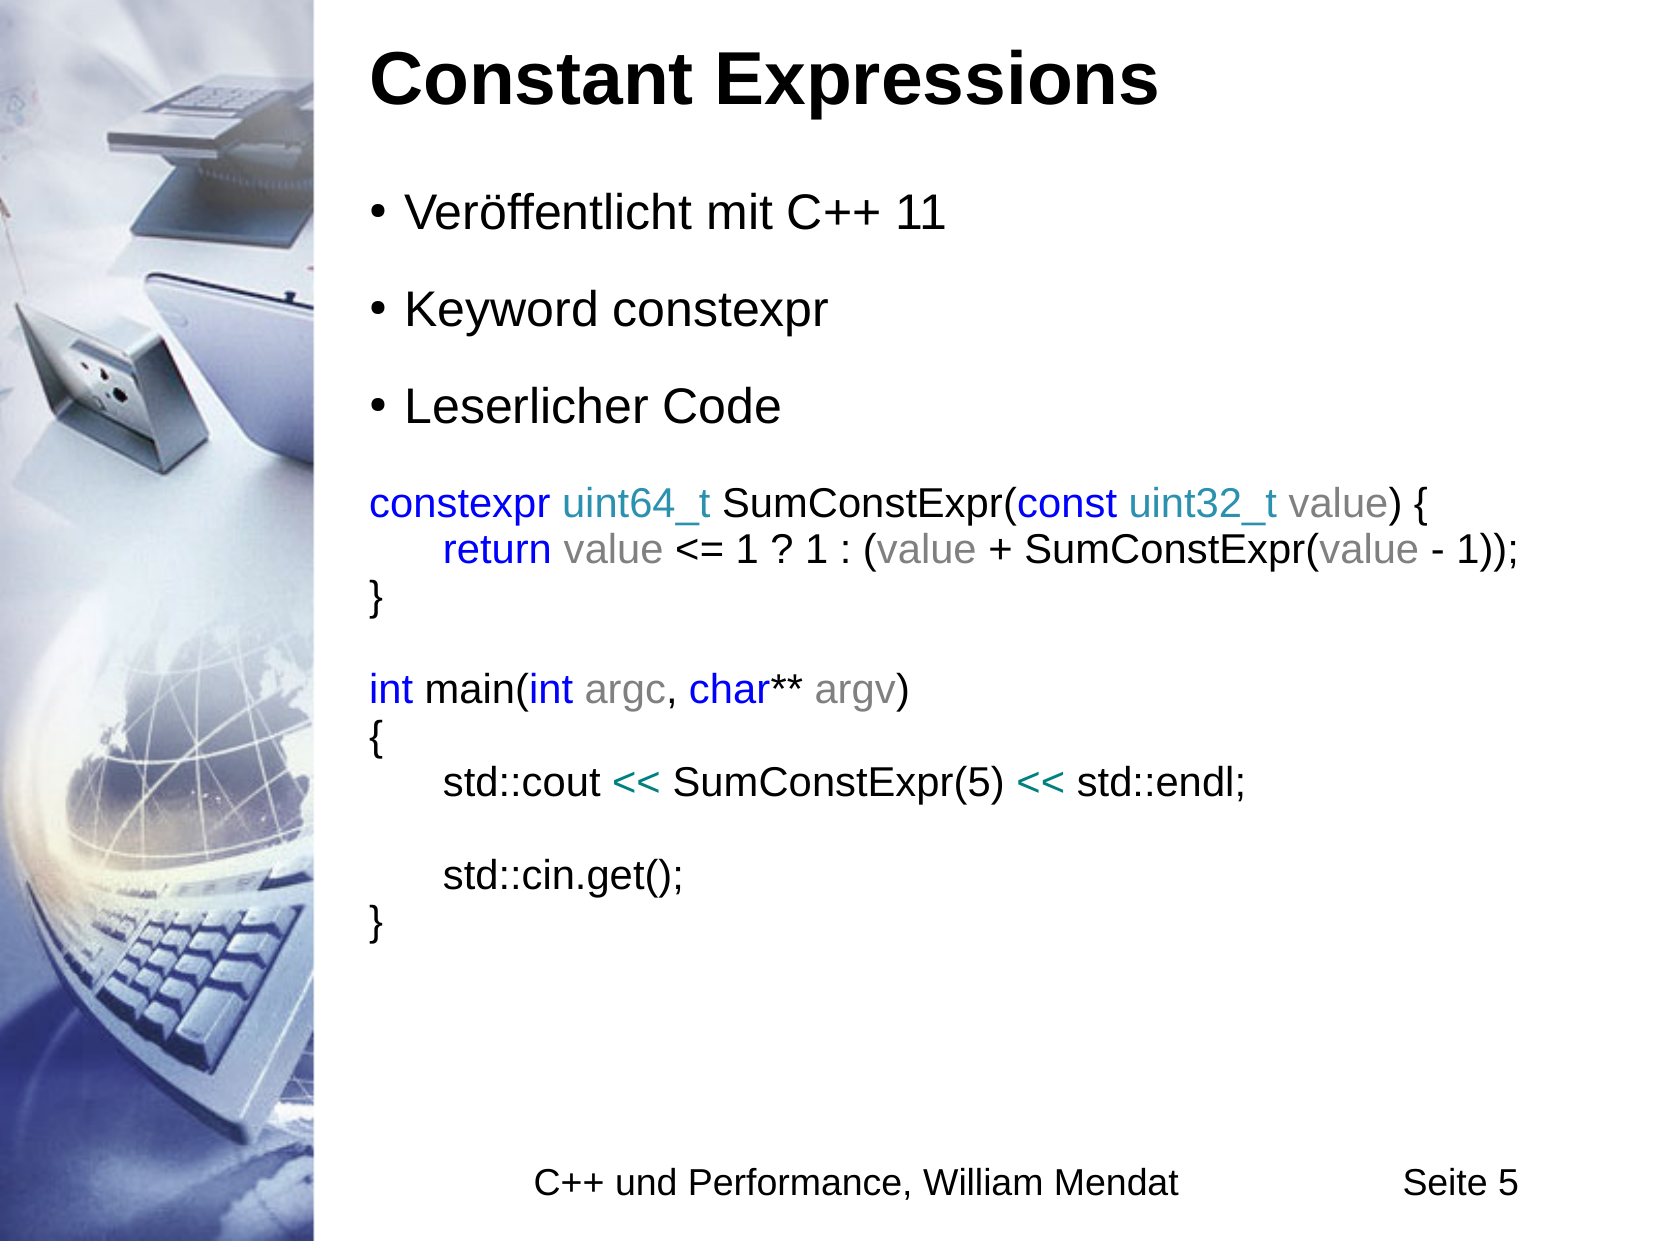

Constant Expressions
Veröffentlicht mit C++ 11
Keyword constexpr
Leserlicher Code
constexpr uint64_t SumConstExpr(const uint32_t value) {
	return value <= 1 ? 1 : (value + SumConstExpr(value - 1));
}
int main(int argc, char** argv)
{
	std::cout << SumConstExpr(5) << std::endl;
	std::cin.get();
}
C++ und Performance, William Mendat
Seite 5